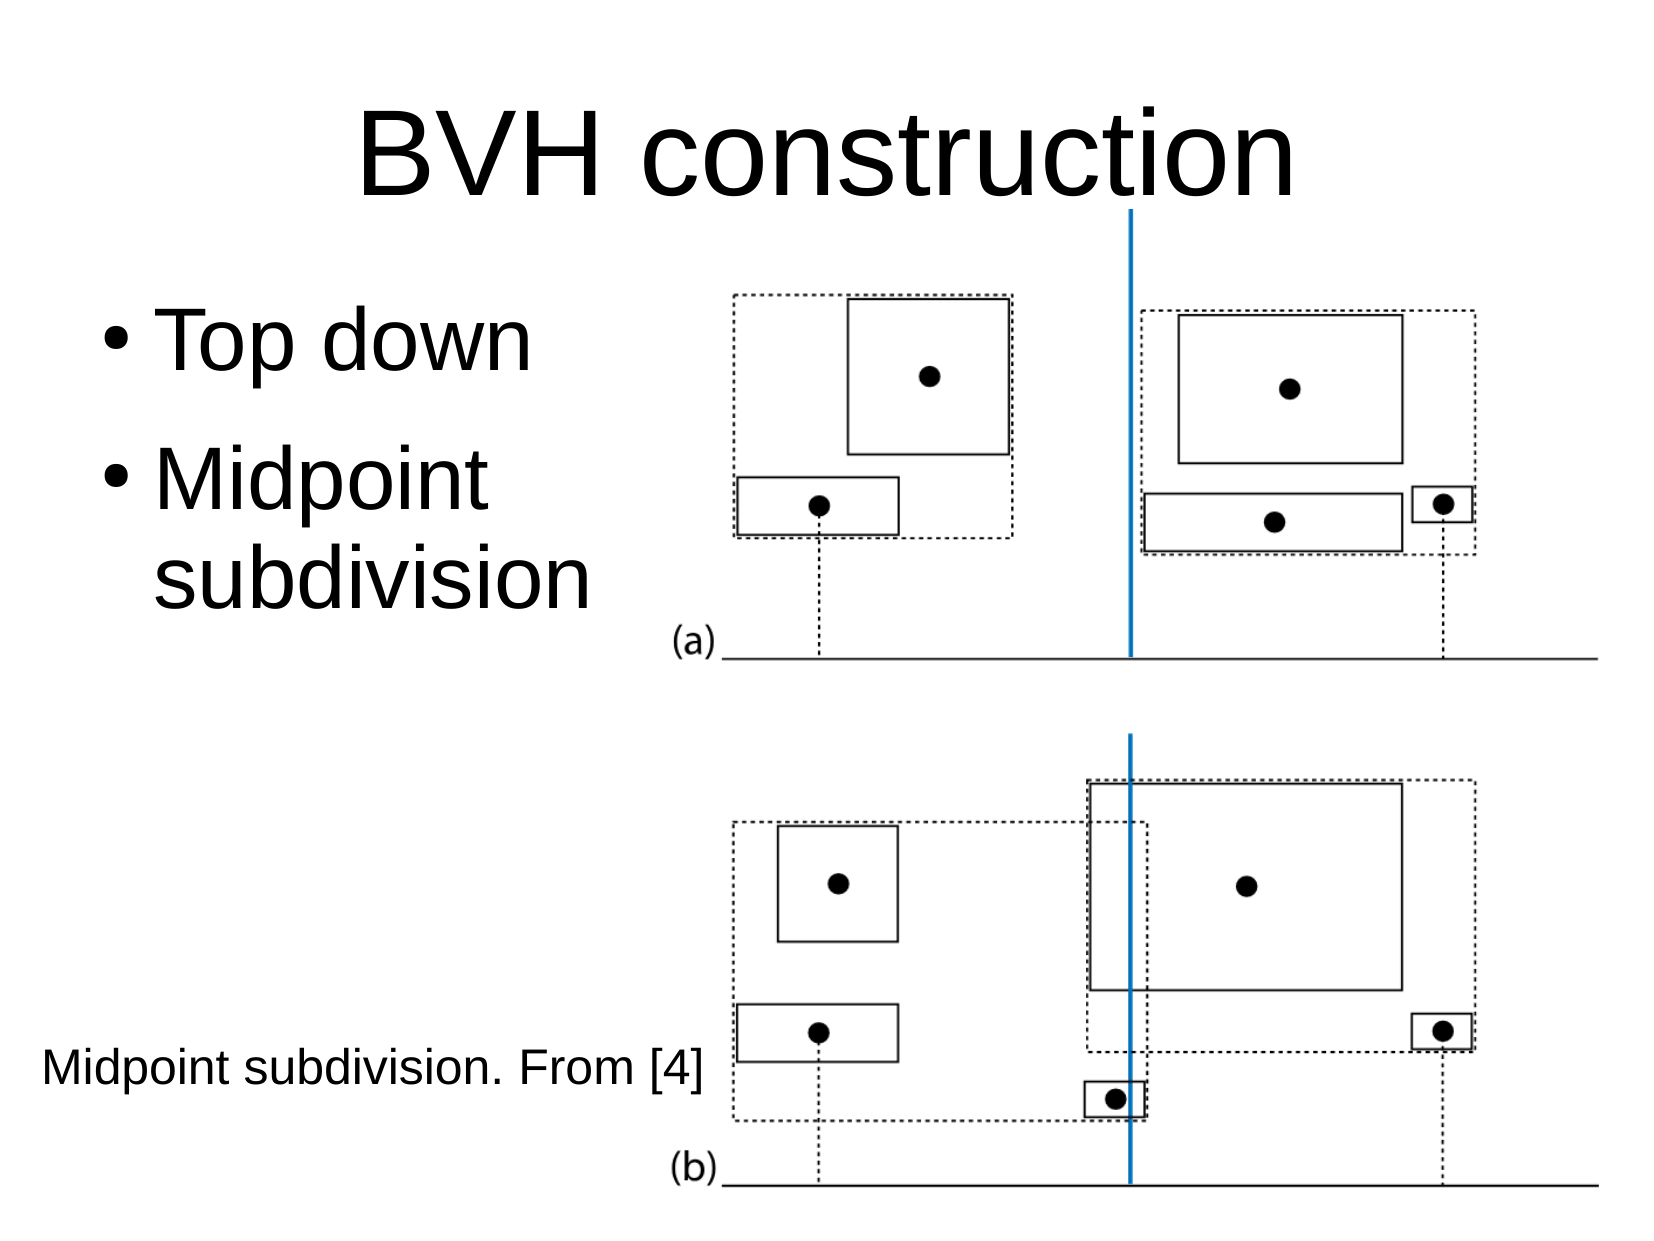

# BVH construction
Top down
Midpoint subdivision
Midpoint subdivision. From [4]